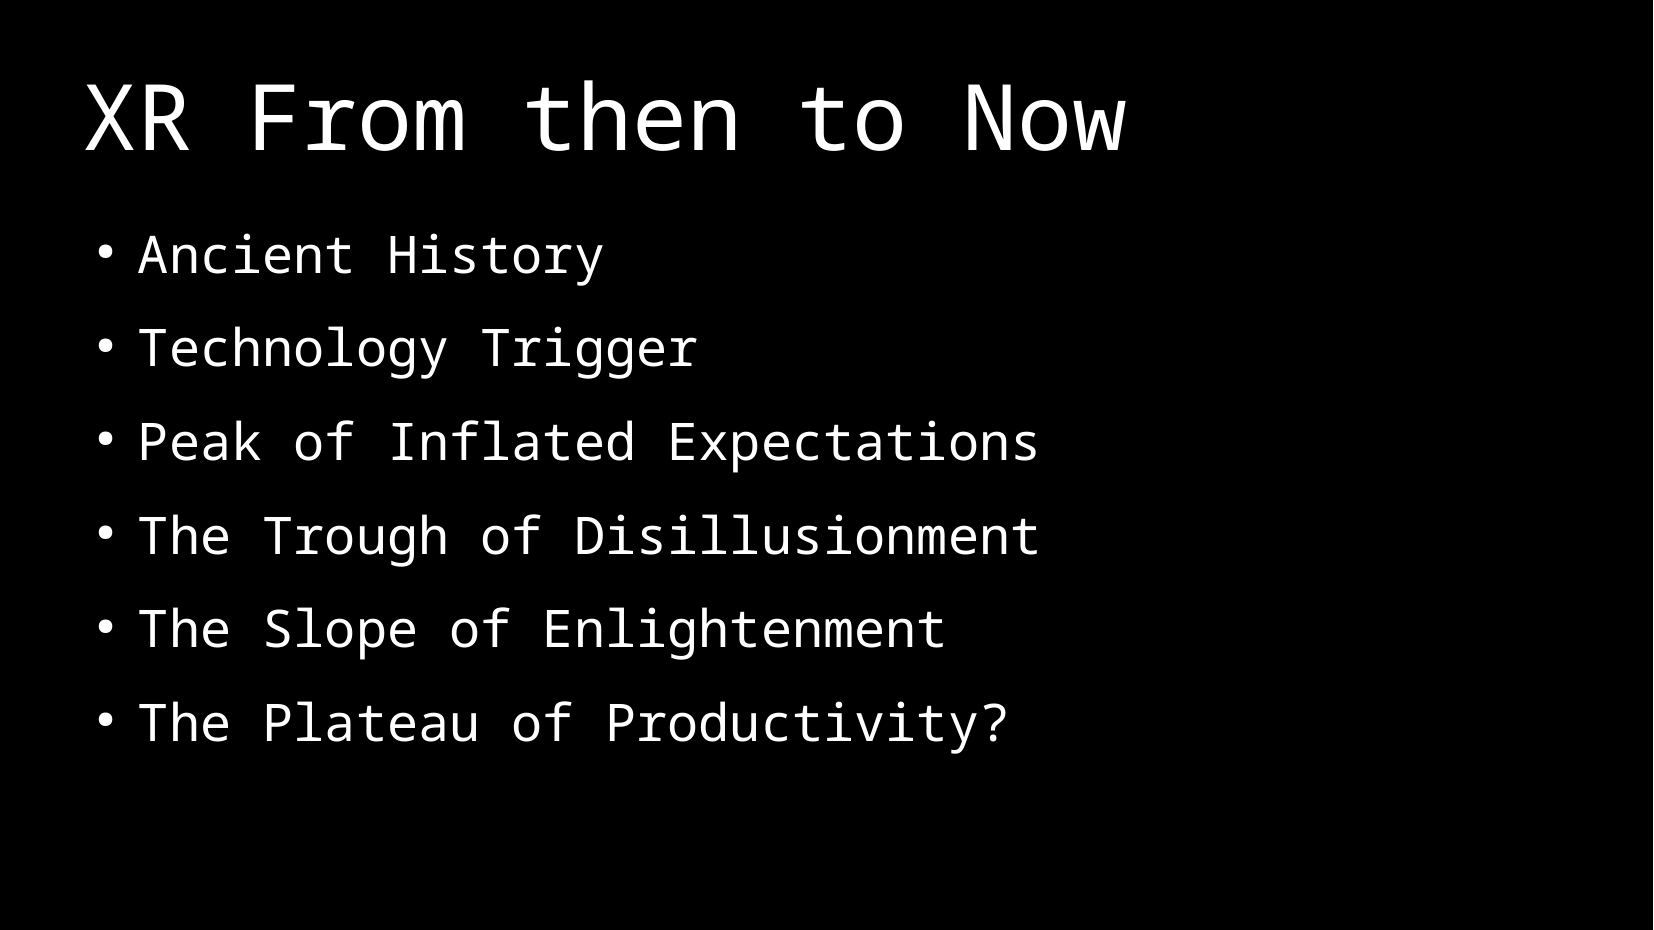

# XR From then to Now
Ancient History
Technology Trigger
Peak of Inflated Expectations
The Trough of Disillusionment
The Slope of Enlightenment
The Plateau of Productivity?